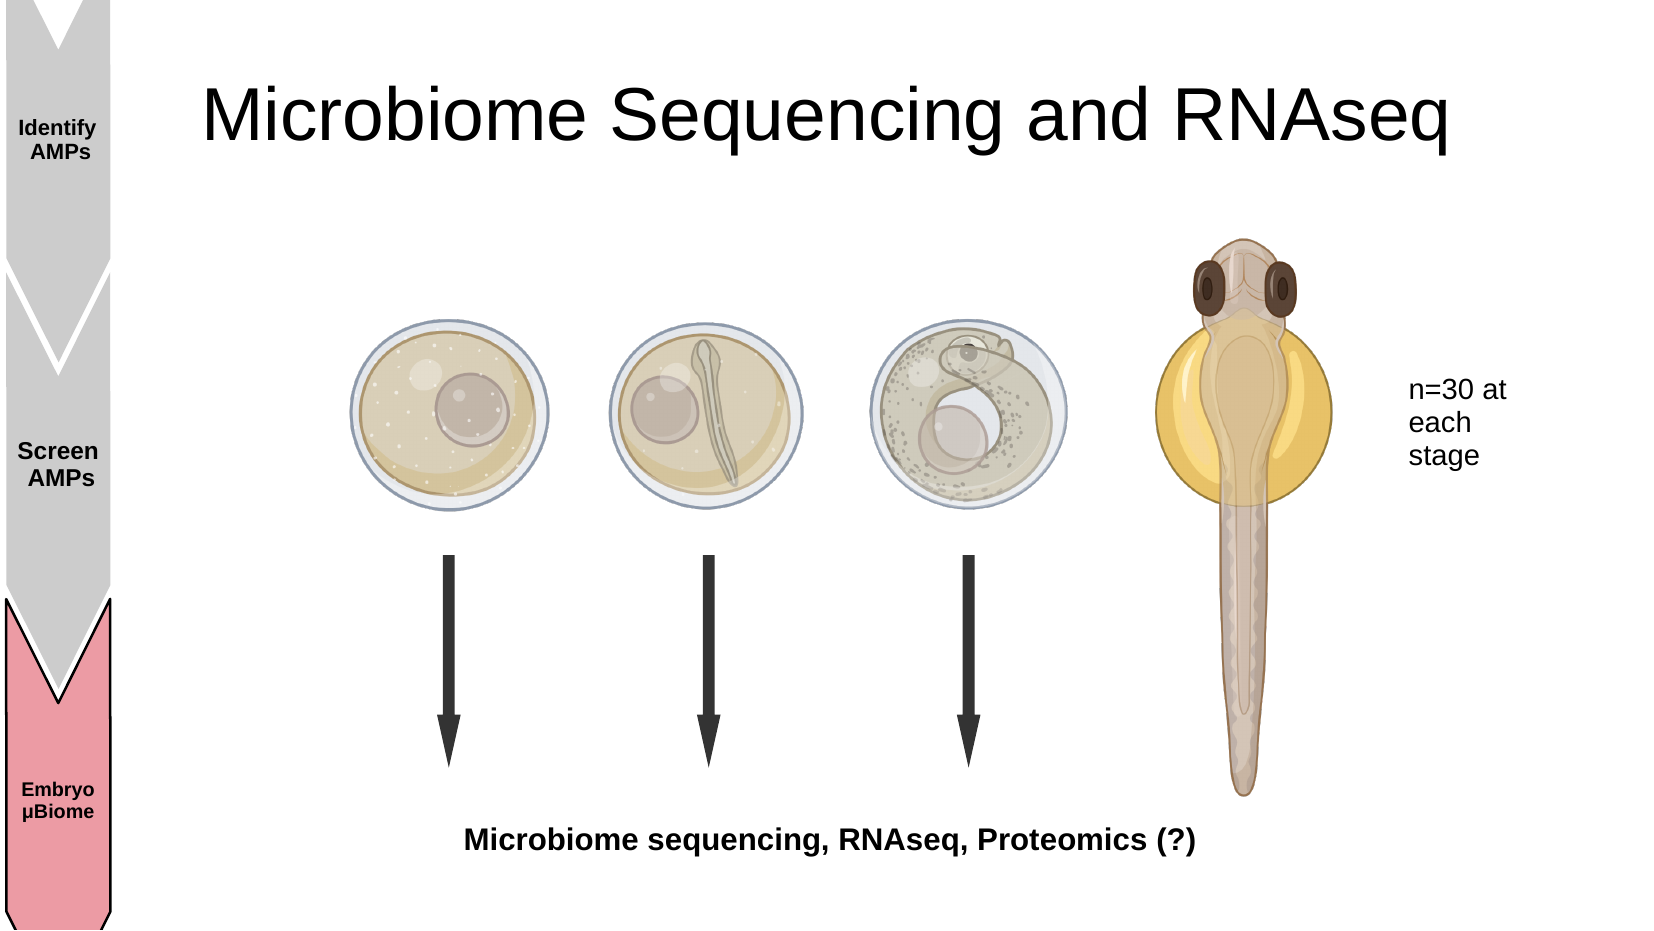

# Microbiome Sequencing and RNAseq
n=30 at each stage
Microbiome sequencing, RNAseq, Proteomics (?)